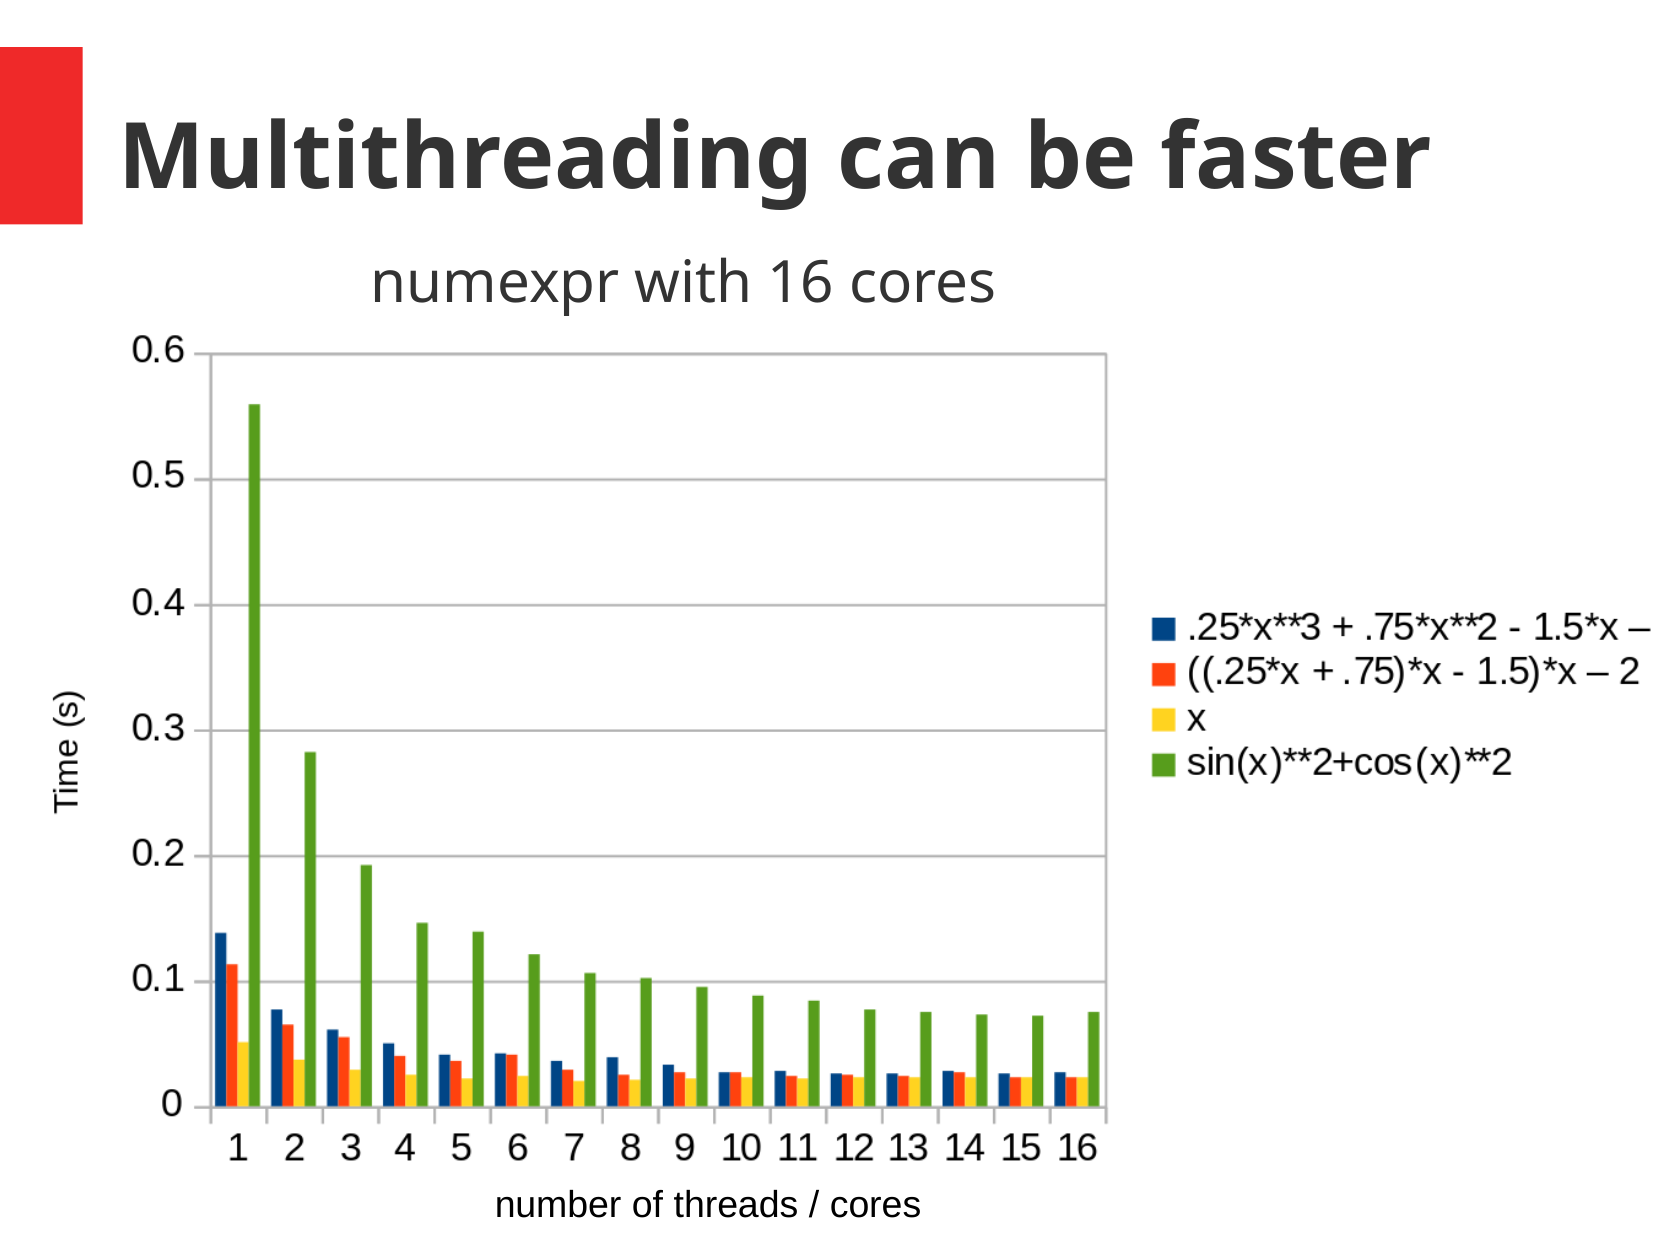

# Multithreading can be faster
numexpr with 16 cores
25
number of threads / cores